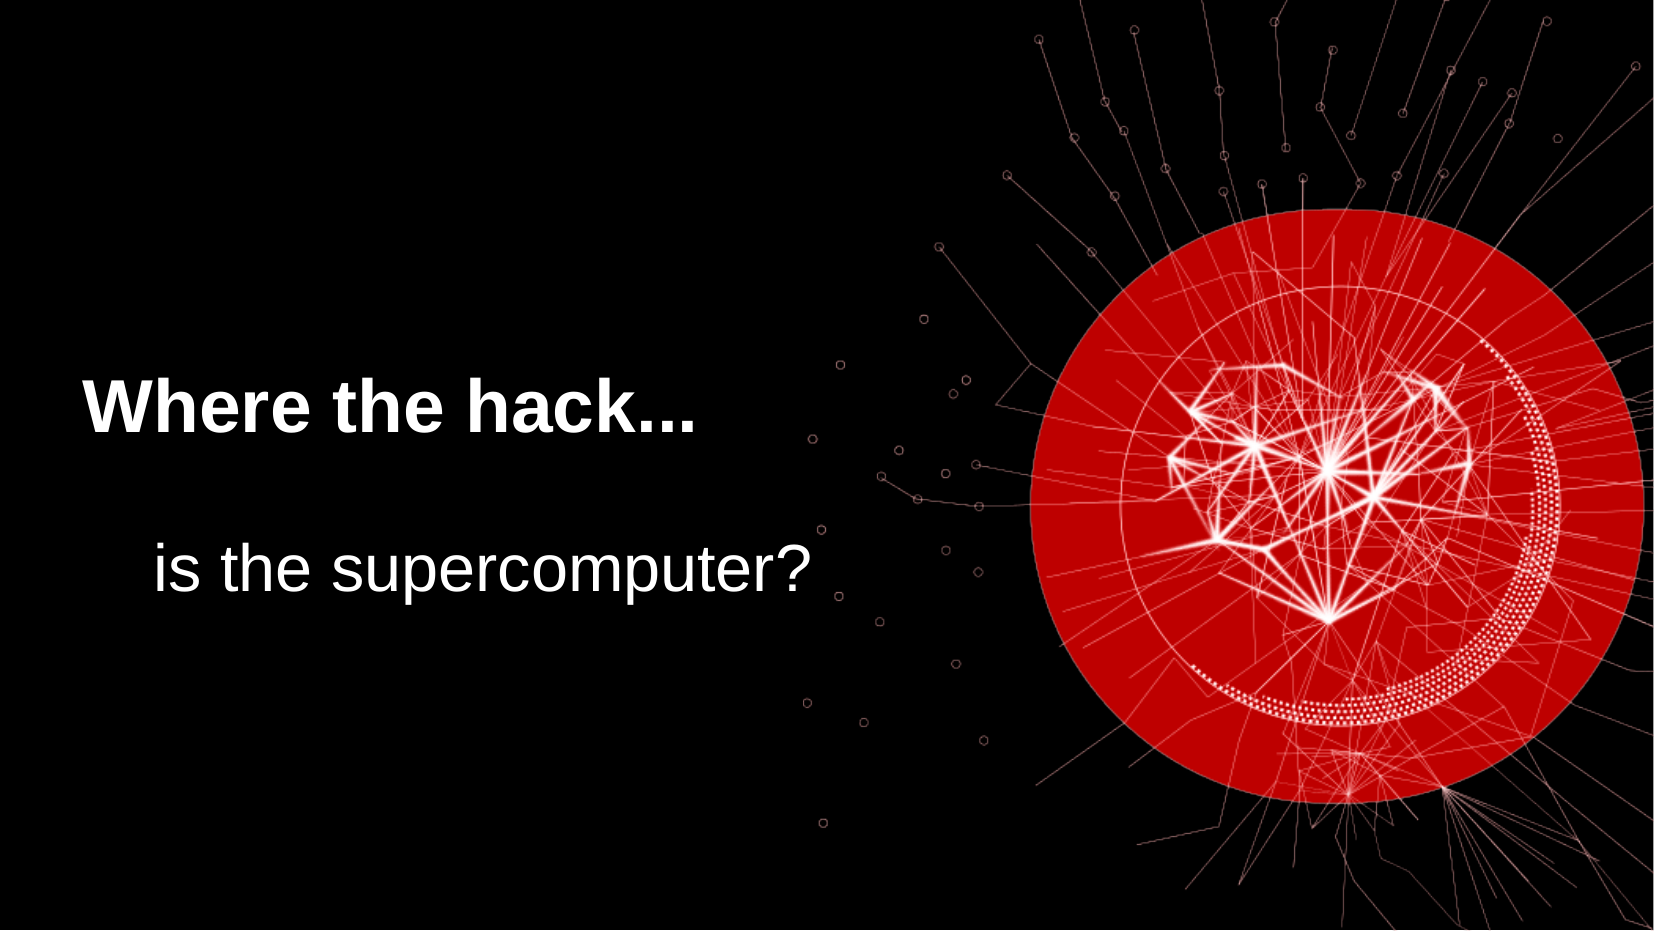

# Where the hack...
is the supercomputer?